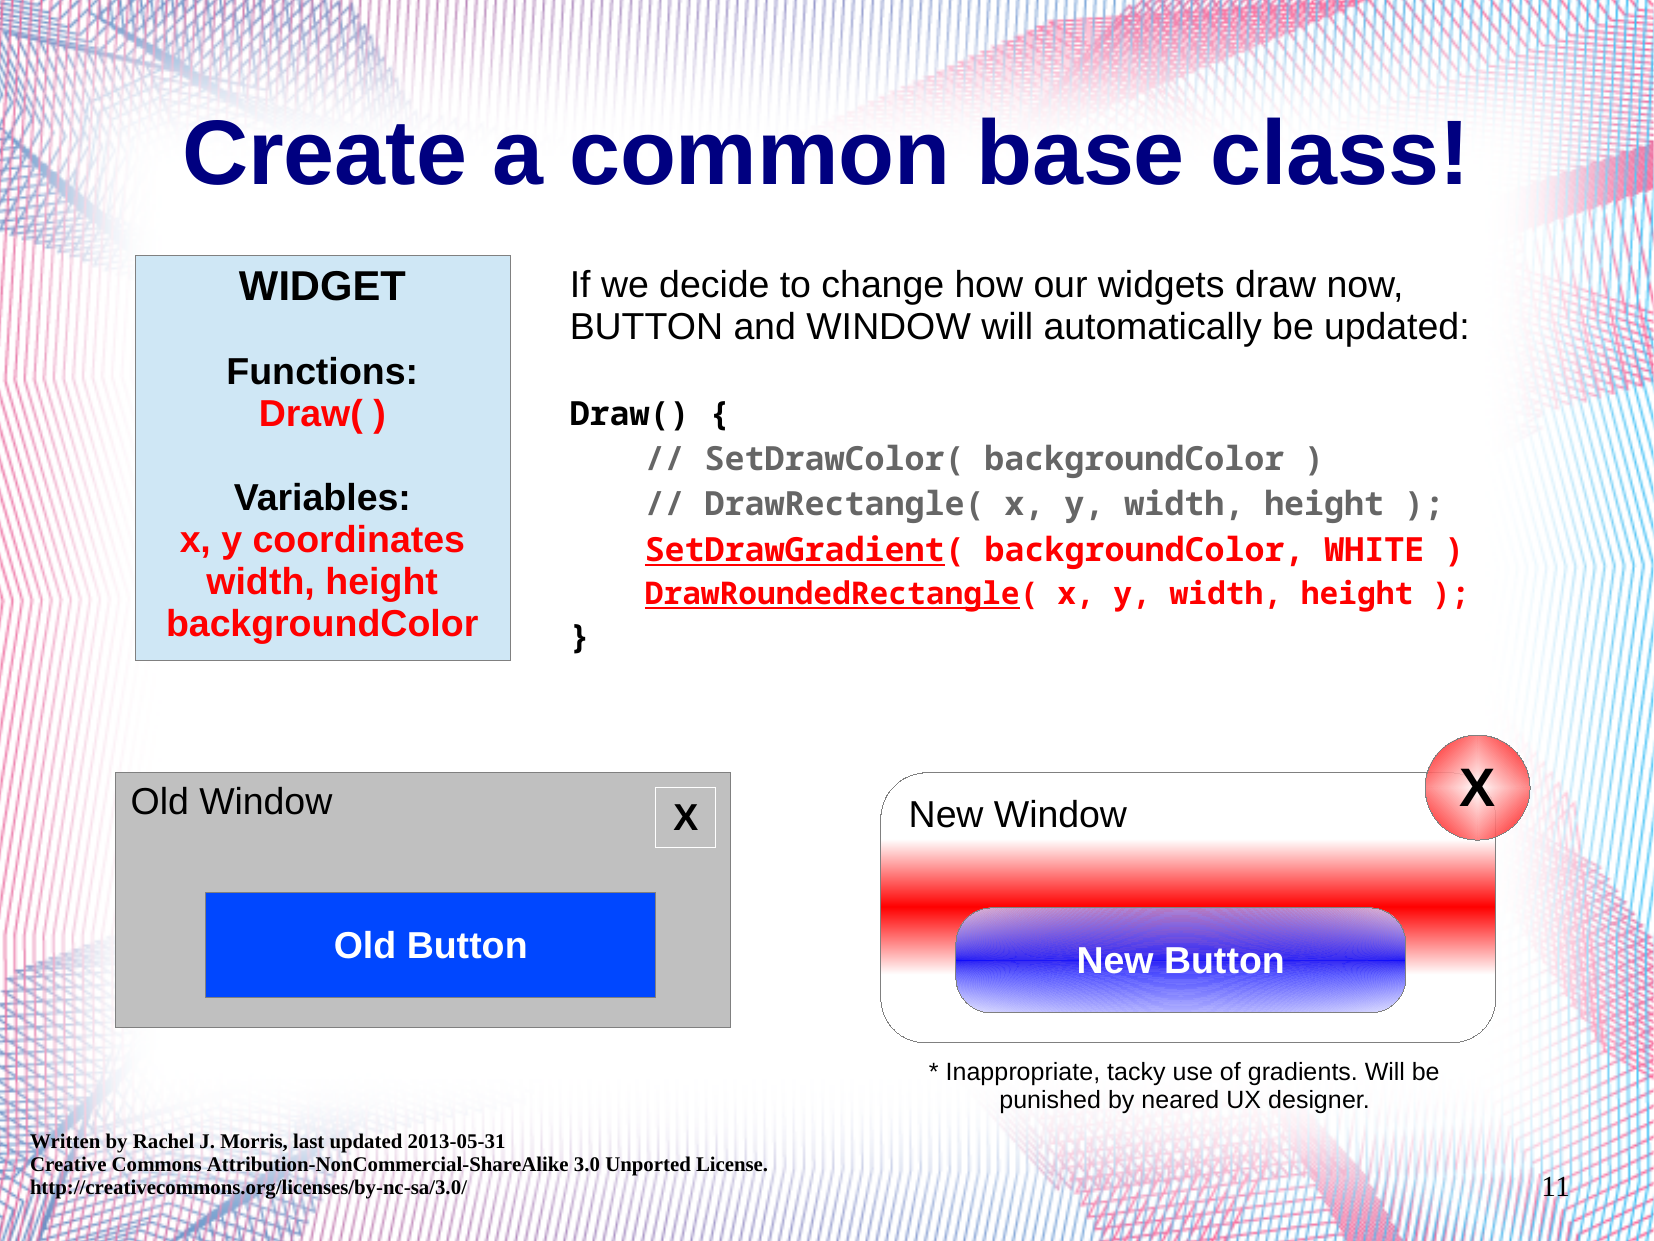

# Create a common base class!
WIDGET
Functions:
Draw( )
Variables:
x, y coordinates
width, height
backgroundColor
If we decide to change how our widgets draw now, BUTTON and WINDOW will automatically be updated:
Draw() {
	// SetDrawColor( backgroundColor )
	// DrawRectangle( x, y, width, height );
	SetDrawGradient( backgroundColor, WHITE )
	DrawRoundedRectangle( x, y, width, height );
}
X
Old Window
New Window
X
Old Button
New Button
* Inappropriate, tacky use of gradients. Will be punished by neared UX designer.
11